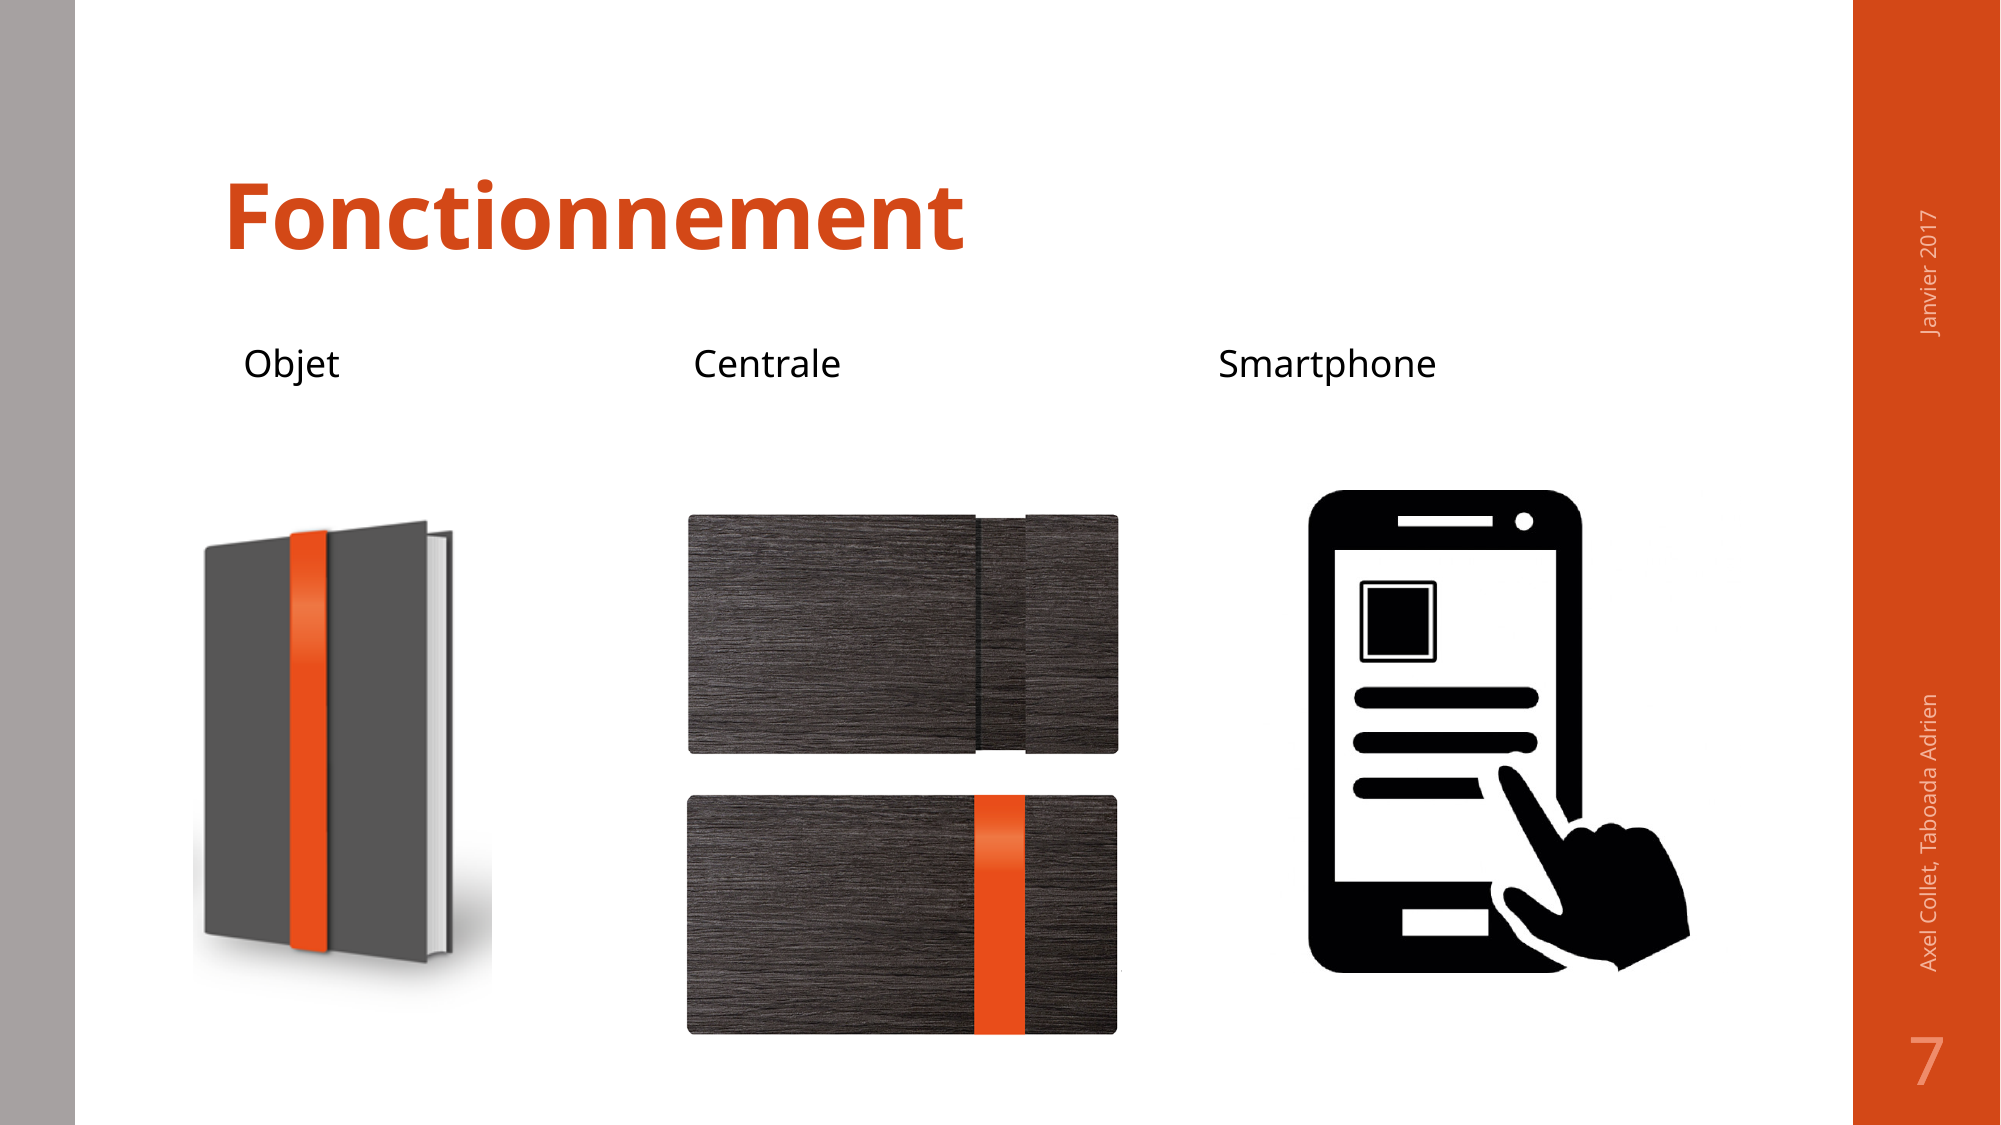

# Fonctionnement
Janvier 2017
Objet					Centrale						Smartphone
Axel Collet, Taboada Adrien